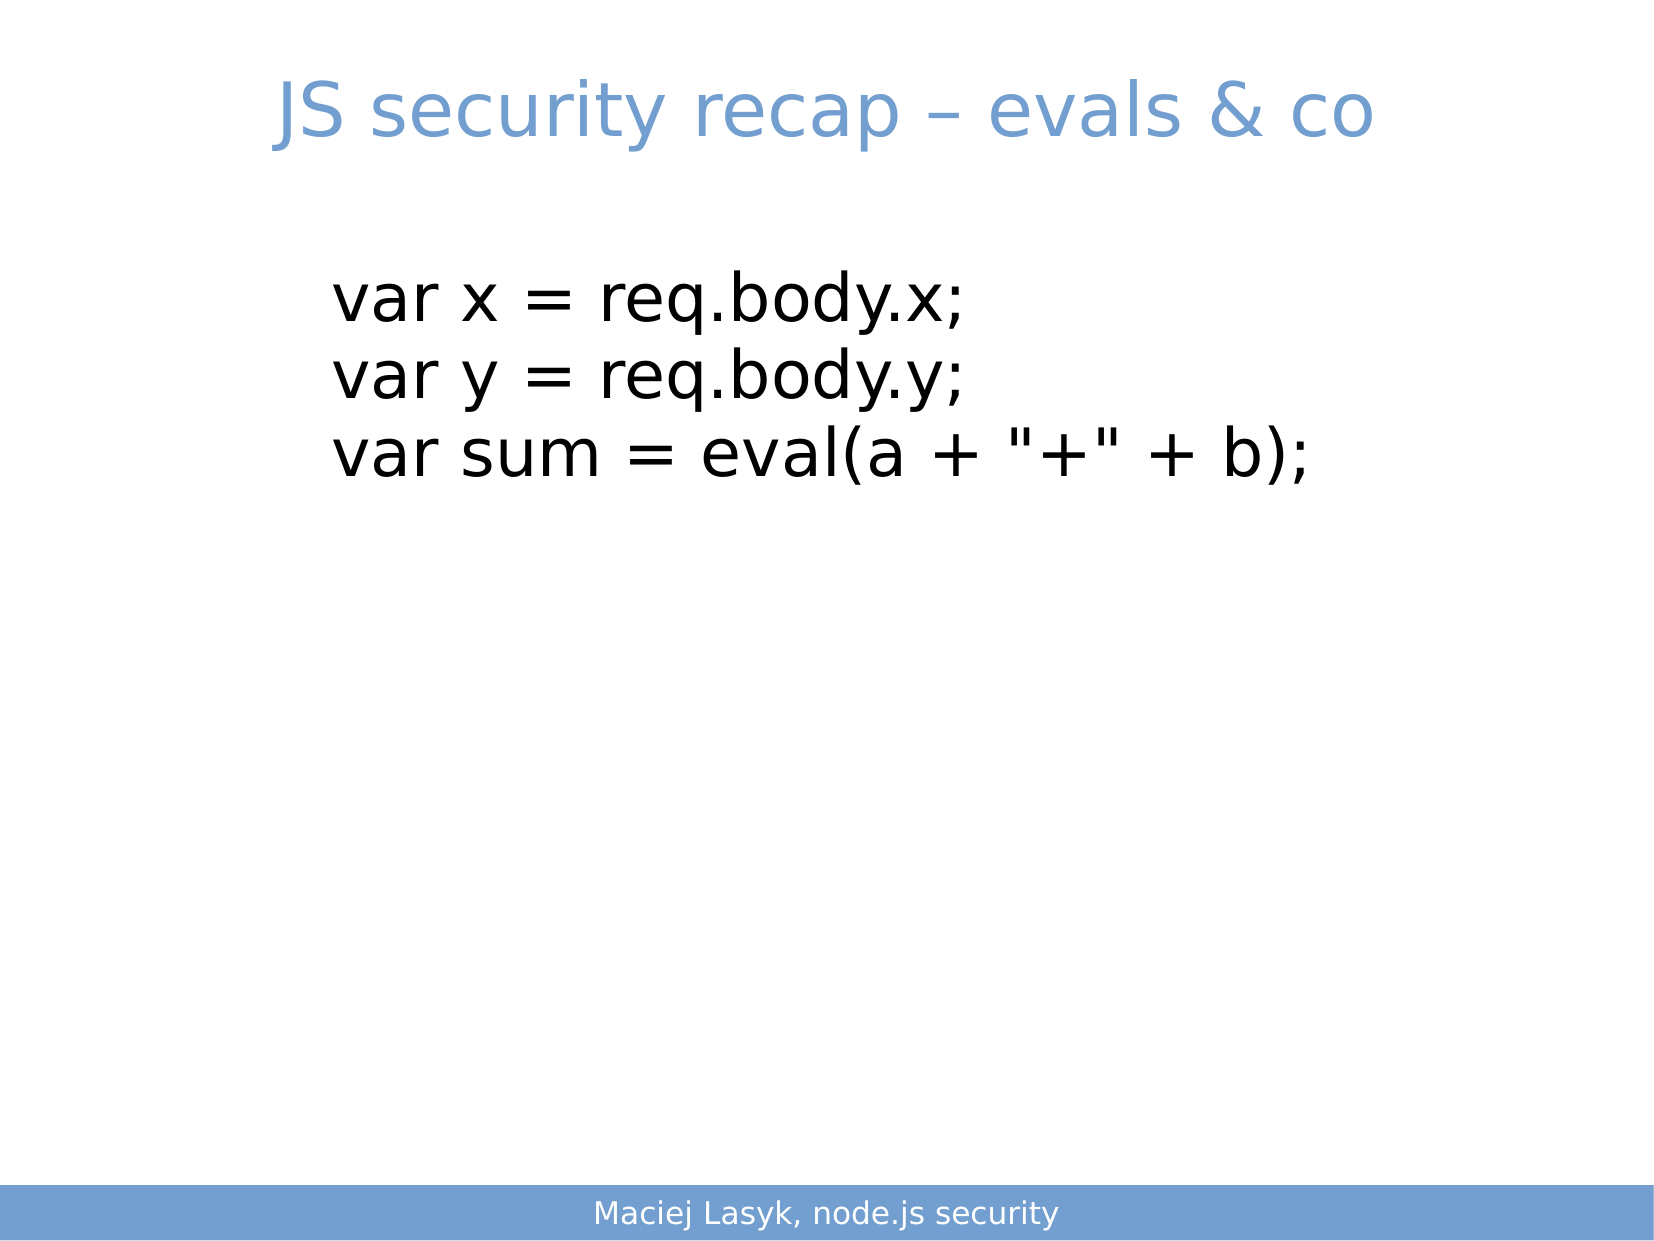

JS security recap – evals & co
var x = req.body.x;
var y = req.body.y;
var sum = eval(a + "+" + b);
 3/25
 1/25
Maciej Lasyk, Ganglia & Nagios
Maciej Lasyk, node.js security
Maciej Lasyk, node.js security